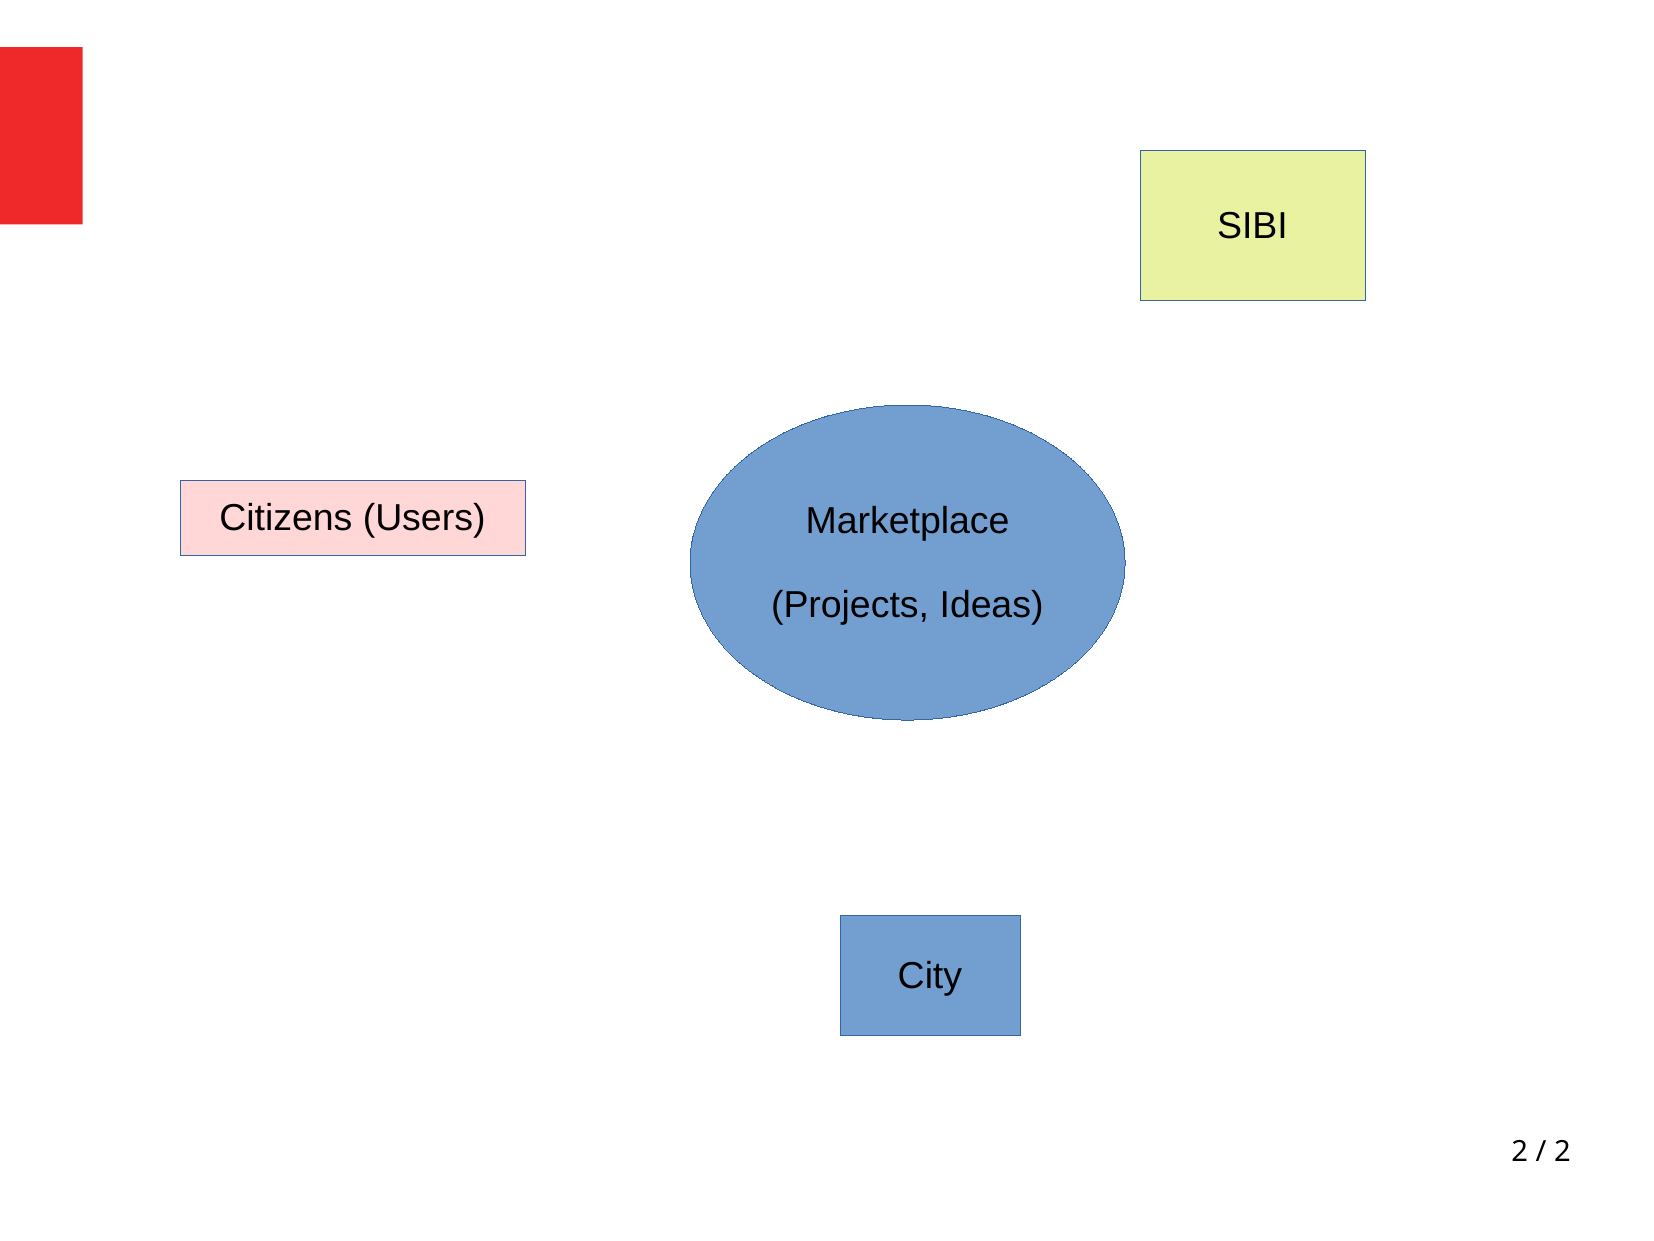

SIBI
Marketplace
(Projects, Ideas)
Citizens (Users)
City
2